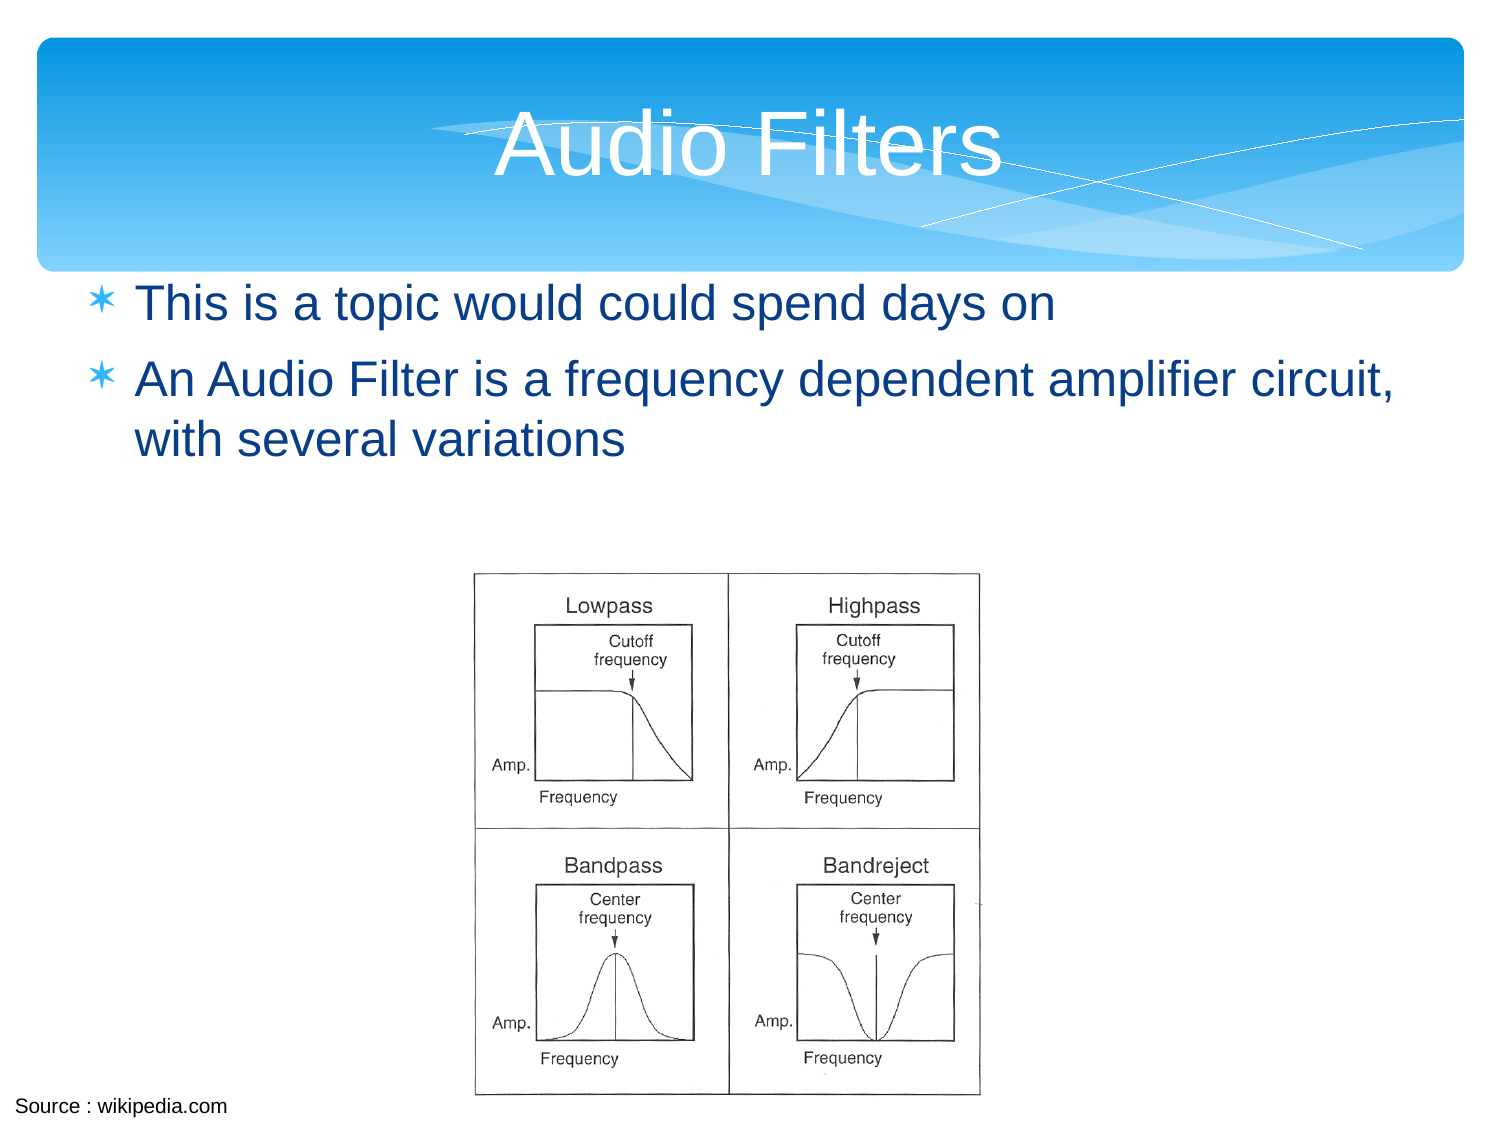

# Audio Filters
This is a topic would could spend days on
An Audio Filter is a frequency dependent amplifier circuit, with several variations
Source : wikipedia.com